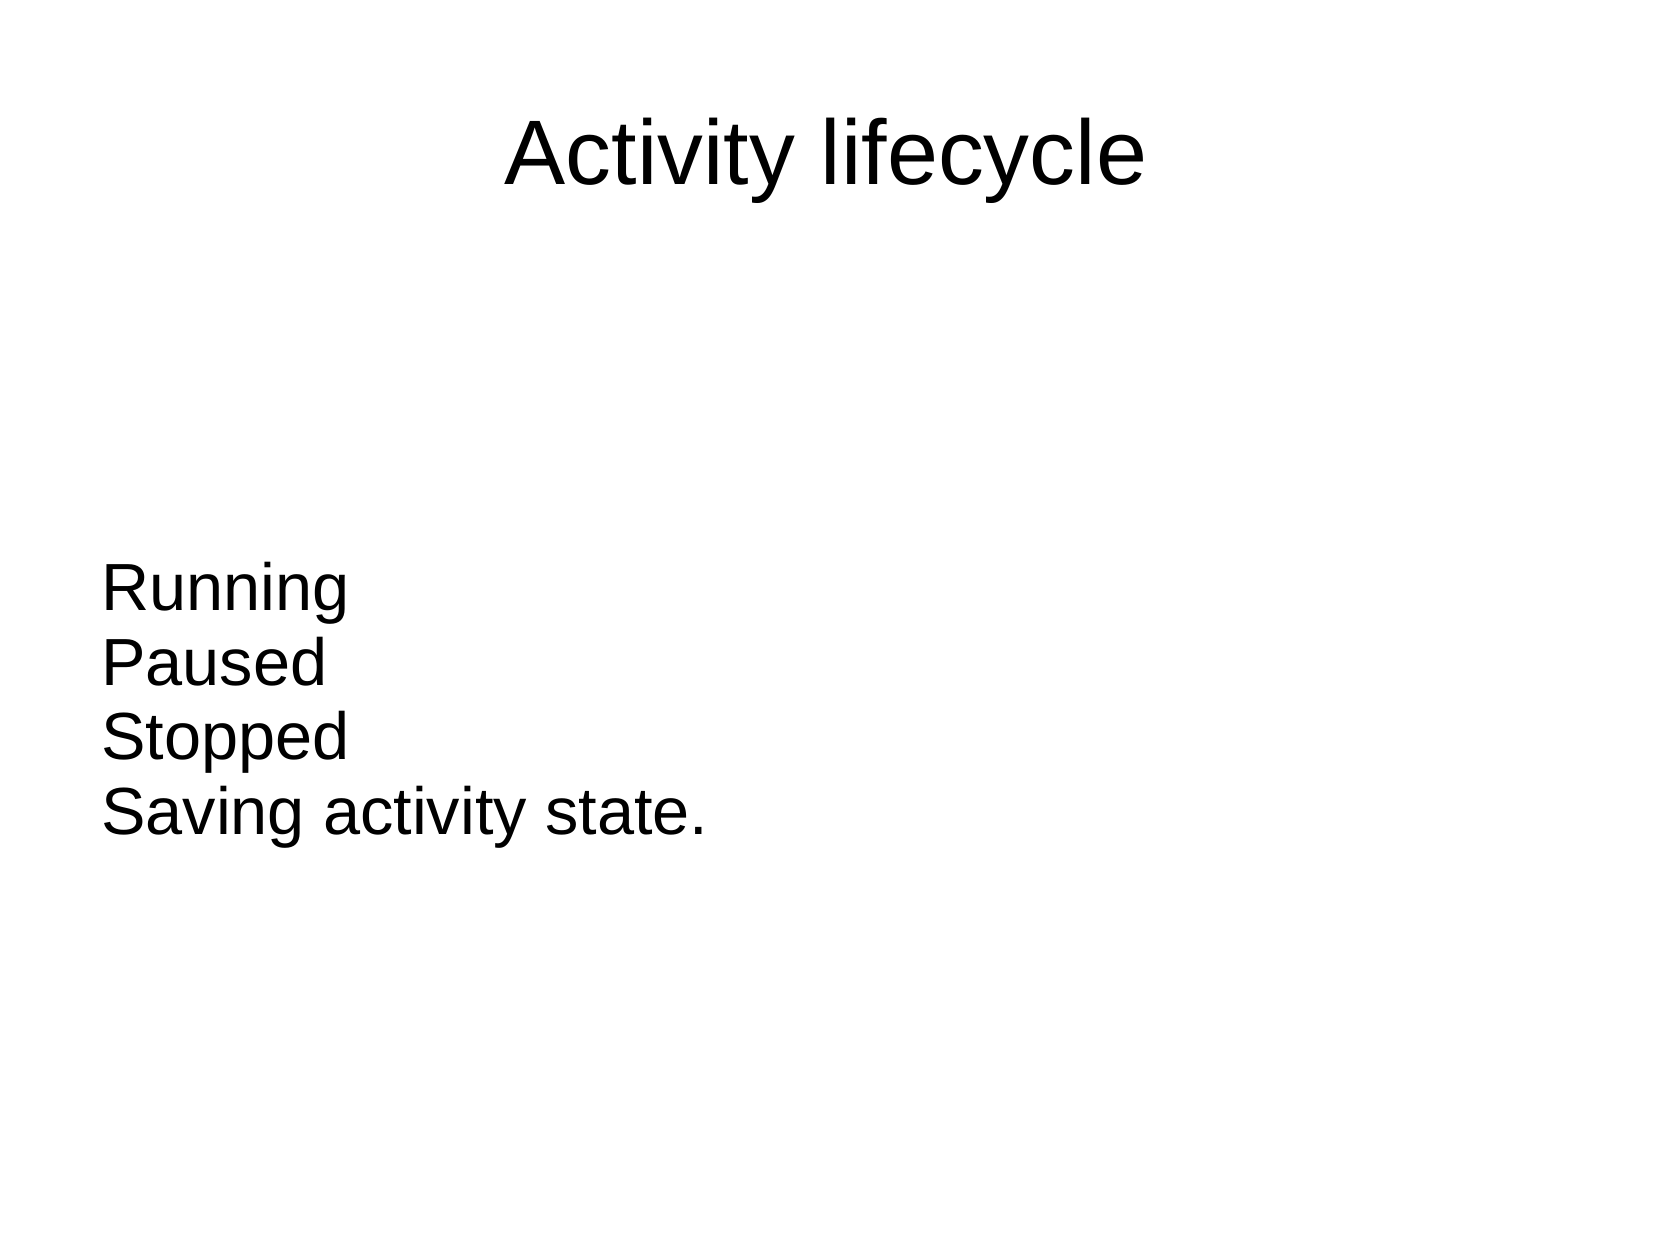

# Activity lifecycle
 Running
 Paused
 Stopped
 Saving activity state.